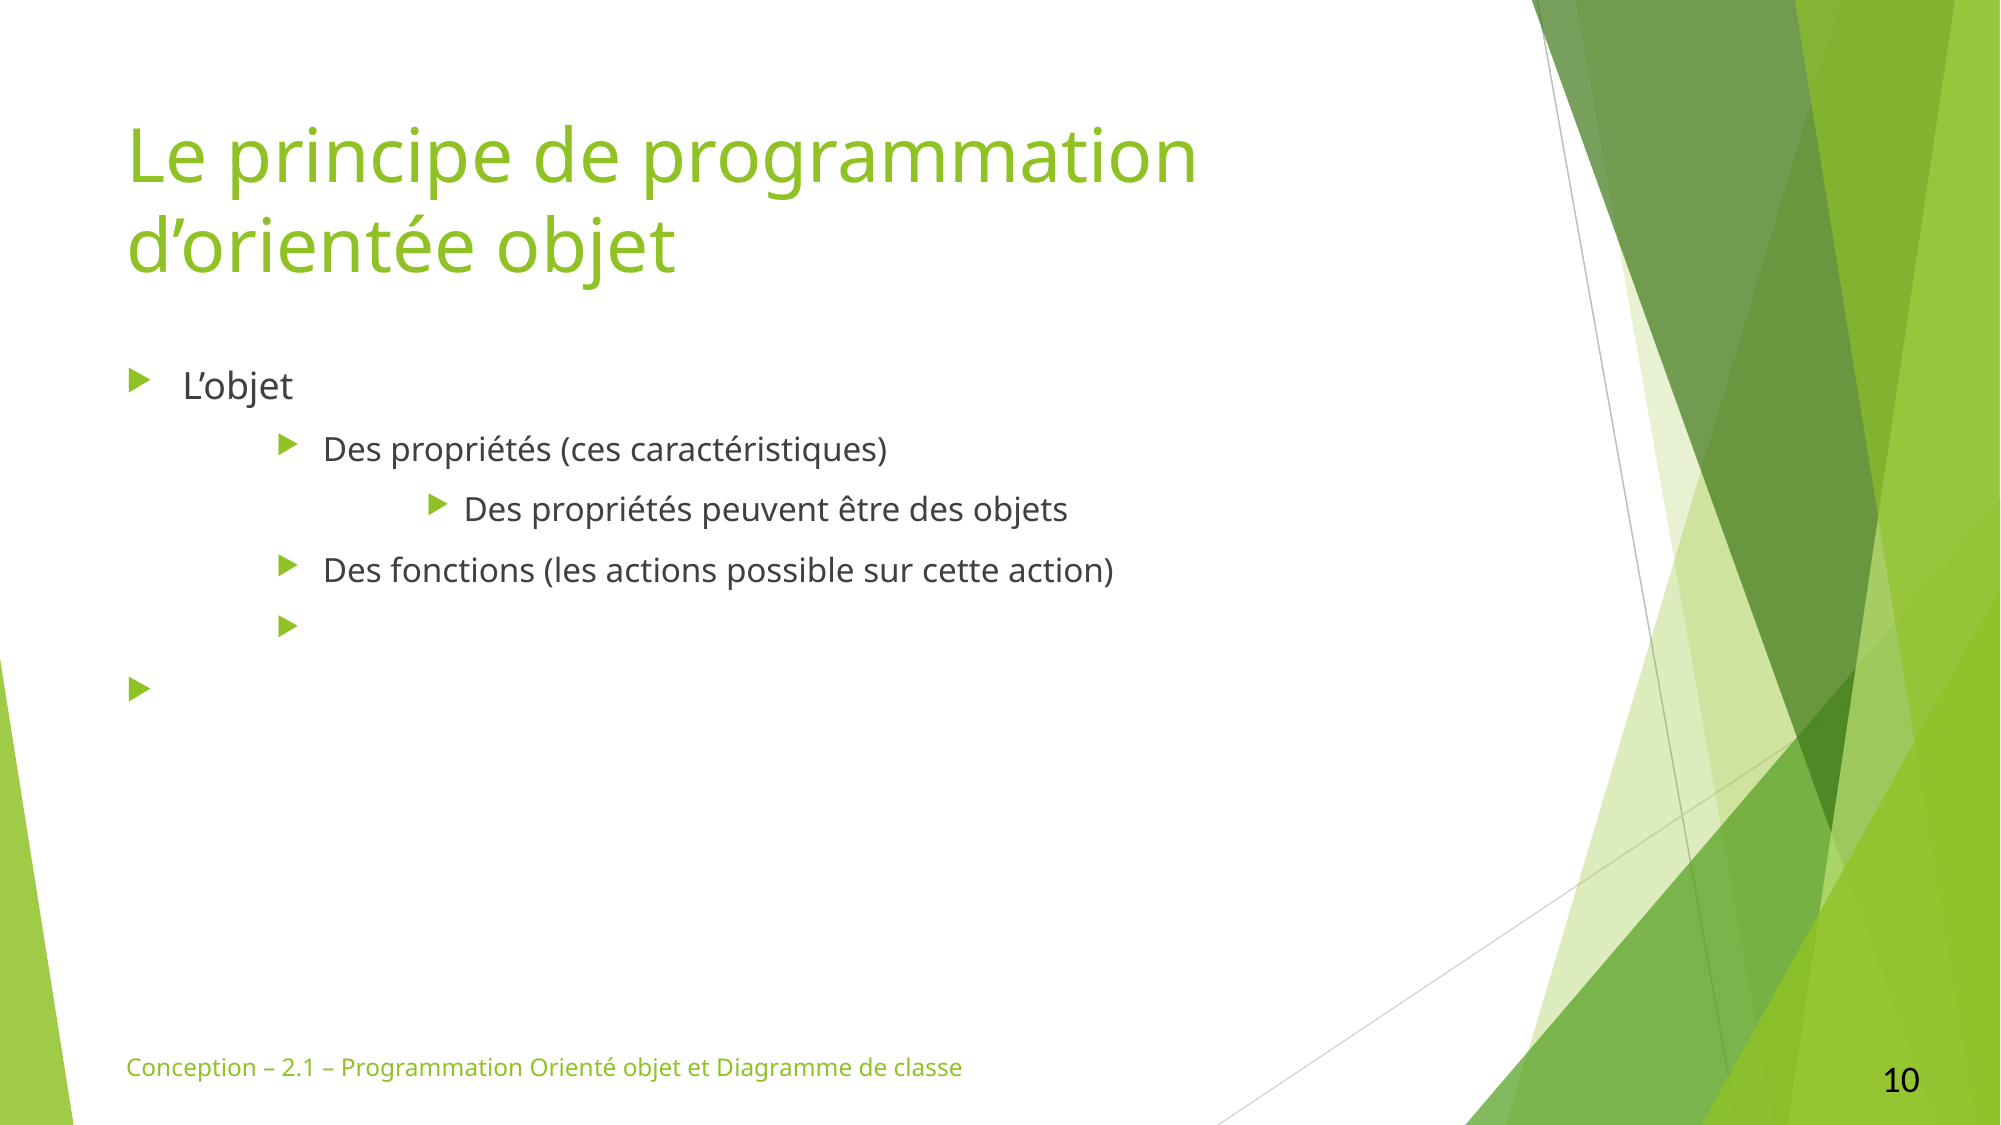

# Le principe de programmation d’orientée objet
L’objet
Des propriétés (ces caractéristiques)
Des propriétés peuvent être des objets
Des fonctions (les actions possible sur cette action)
Conception – 2.1 – Programmation Orienté objet et Diagramme de classe